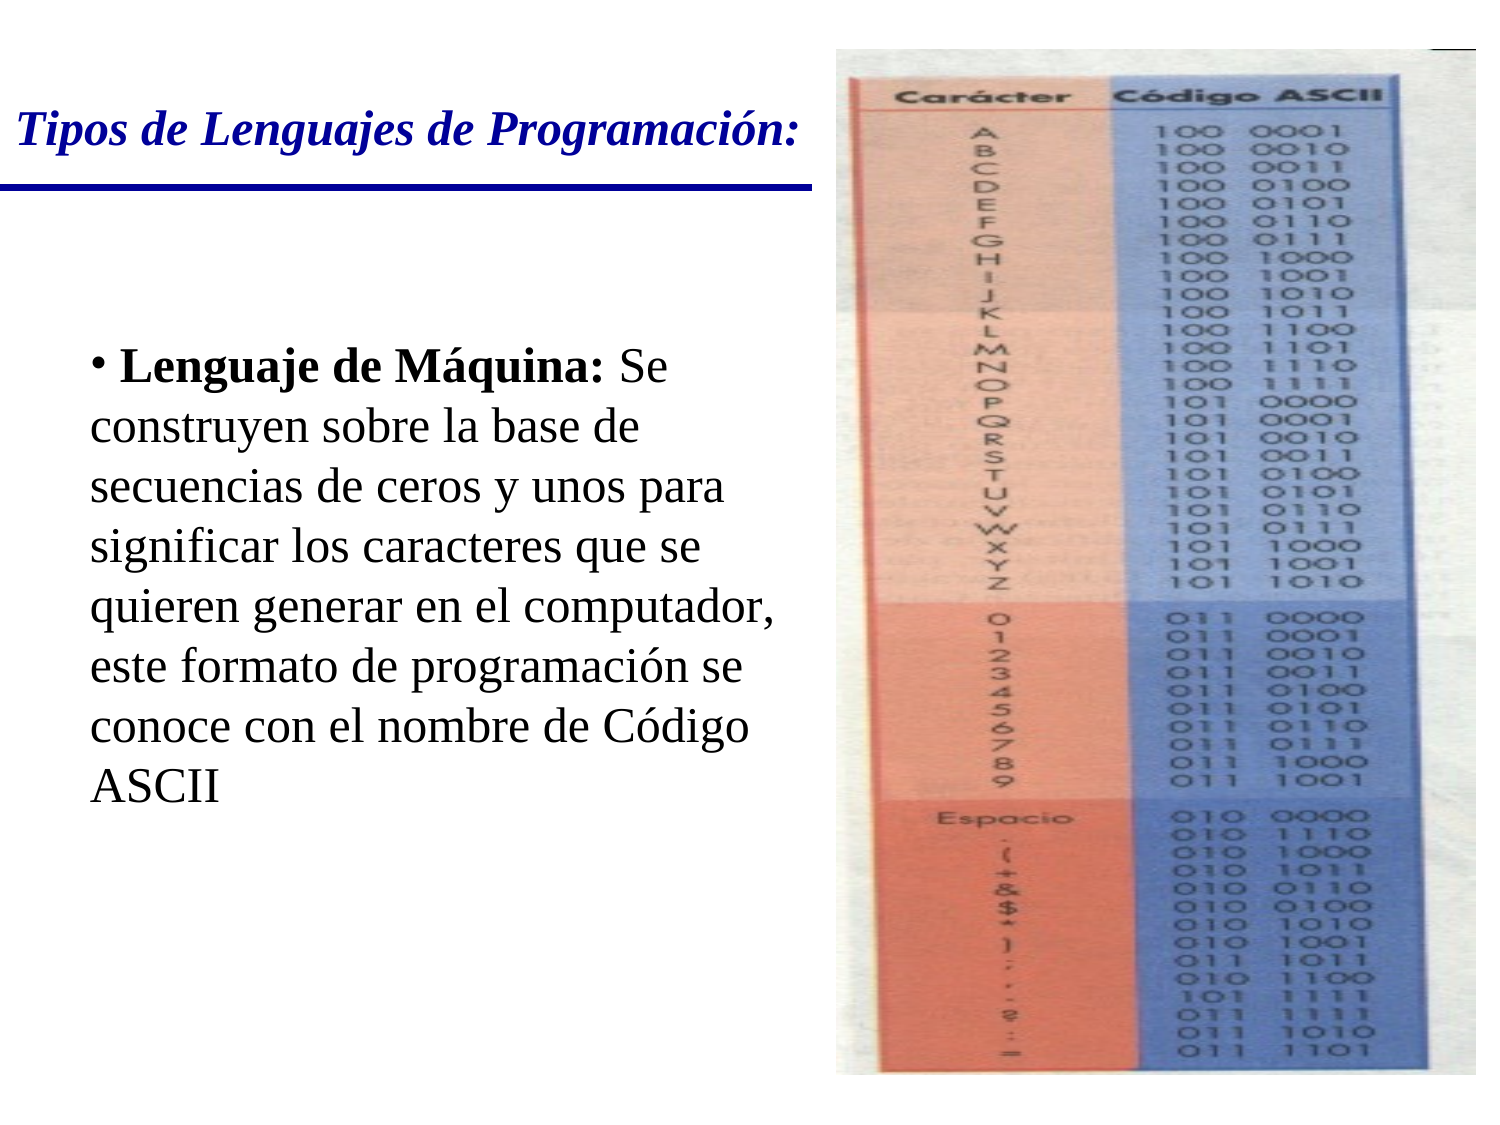

Tipos de Lenguajes de Programación:
 Lenguaje de Máquina: Se construyen sobre la base de secuencias de ceros y unos para significar los caracteres que se quieren generar en el computador, este formato de programación se conoce con el nombre de Código ASCII